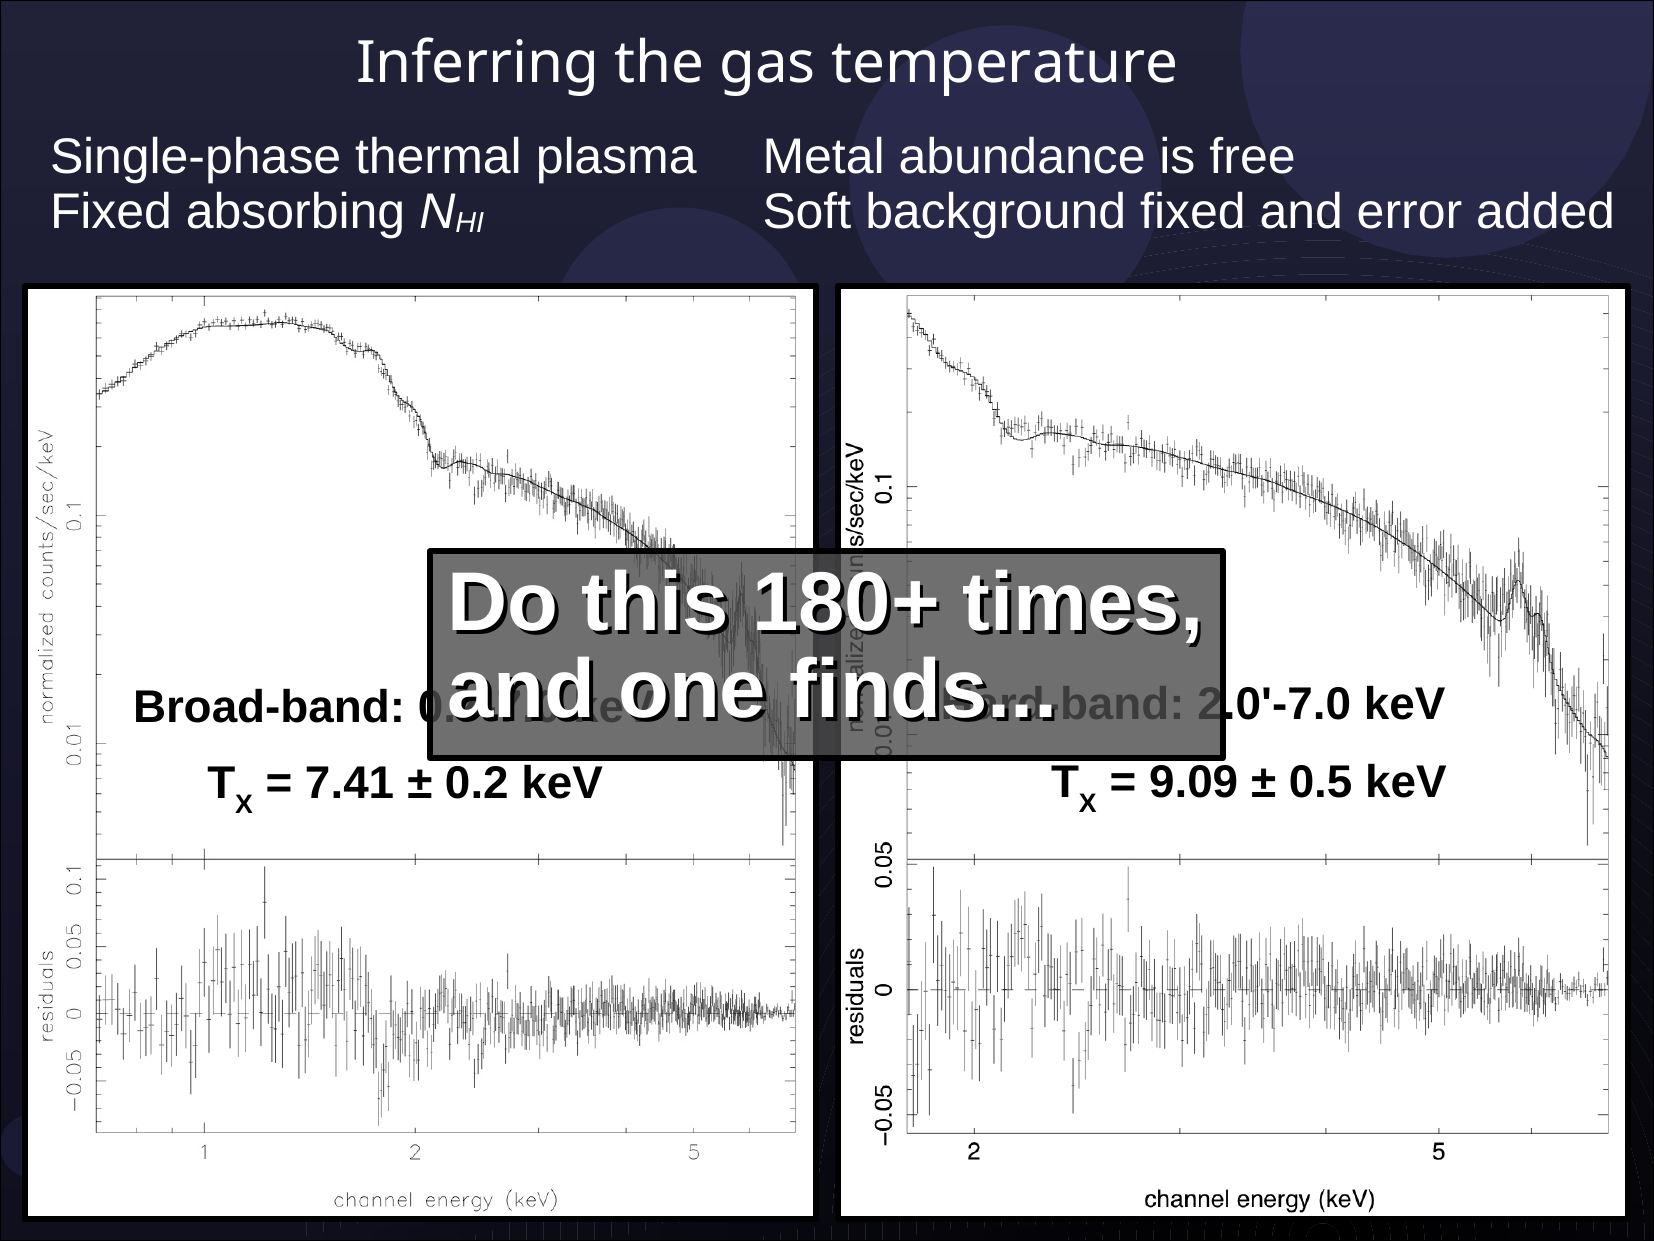

Inferring the gas temperature
 Single-phase thermal plasma
 Fixed absorbing NHI
 Metal abundance is free
 Soft background fixed and error added
Do this 180+ times,
and one finds...
Hard-band: 2.0'-7.0 keV
Broad-band: 0.7-7.0 keV
TX = 9.09 ± 0.5 keV
TX = 7.41 ± 0.2 keV